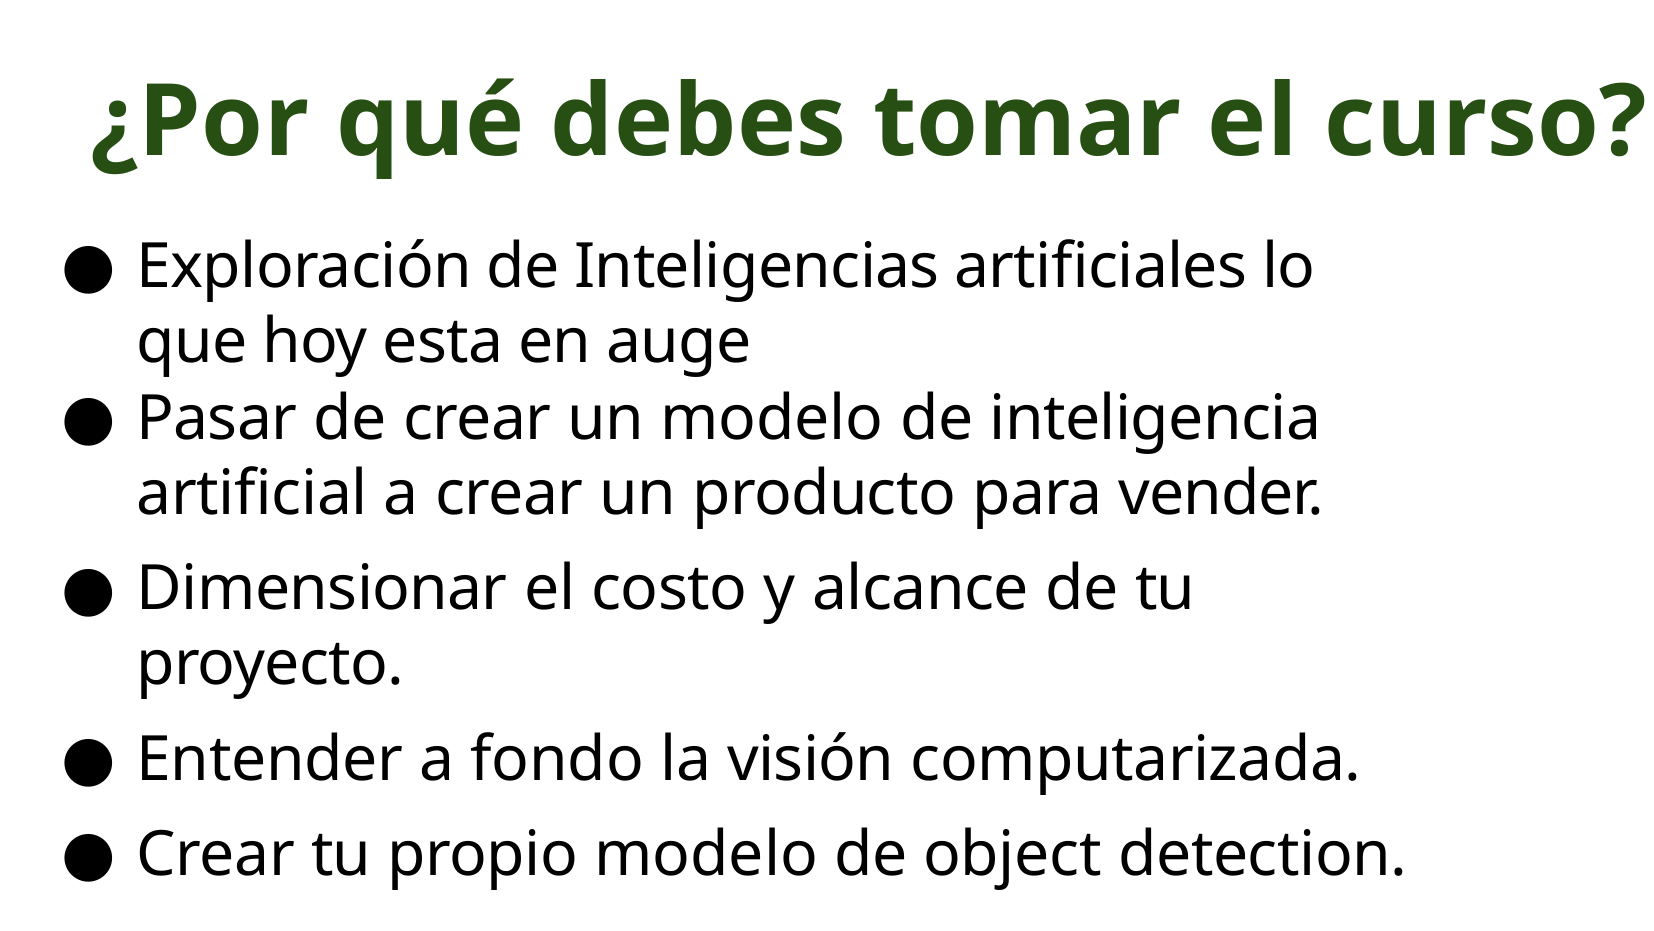

# ¿Por qué debes tomar el curso?
Exploración de Inteligencias artificiales lo que hoy esta en auge
Pasar de crear un modelo de inteligencia artiﬁcial a crear un producto para vender.
Dimensionar el costo y alcance de tu proyecto.
Entender a fondo la visión computarizada.
Crear tu propio modelo de object detection.